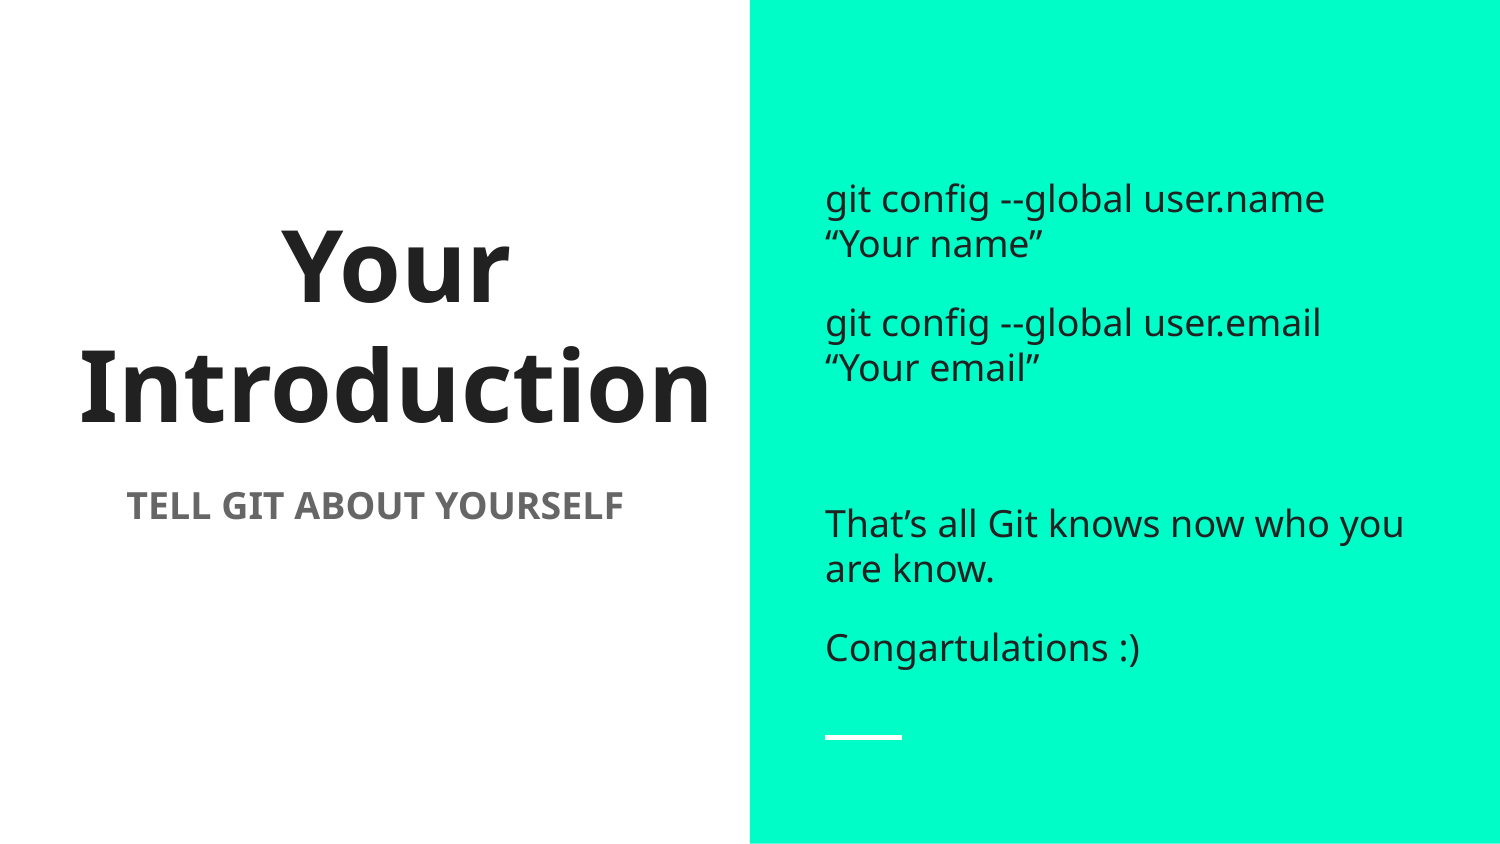

git config --global user.name “Your name”
git config --global user.email “Your email”
That’s all Git knows now who you are know.
Congartulations :)
# Your Introduction
TELL GIT ABOUT YOURSELF